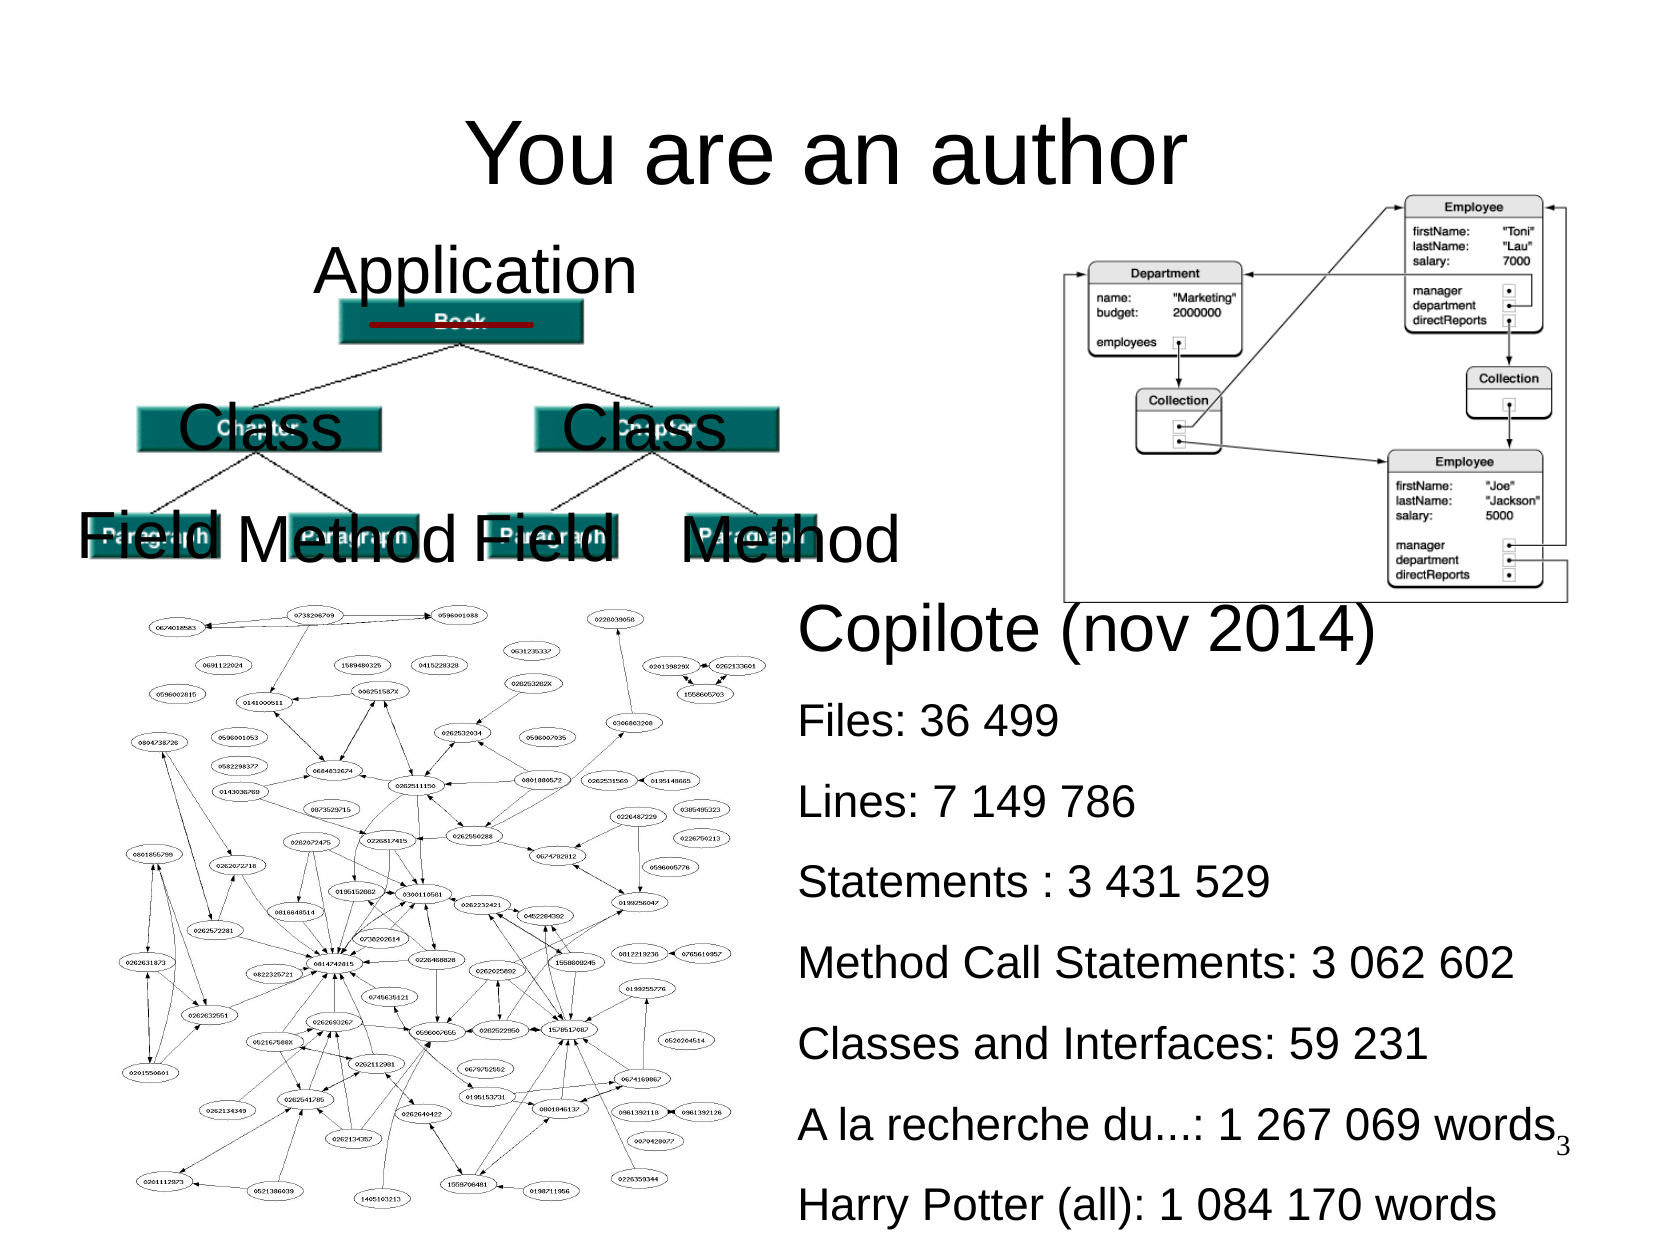

# You are an author
Application
Class
Class
Field
Field
Method
Method
Copilote (nov 2014)
Files: 36 499
Lines: 7 149 786
Statements : 3 431 529
Method Call Statements: 3 062 602
Classes and Interfaces: 59 231
A la recherche du...: 1 267 069 words
Harry Potter (all): 1 084 170 words
3